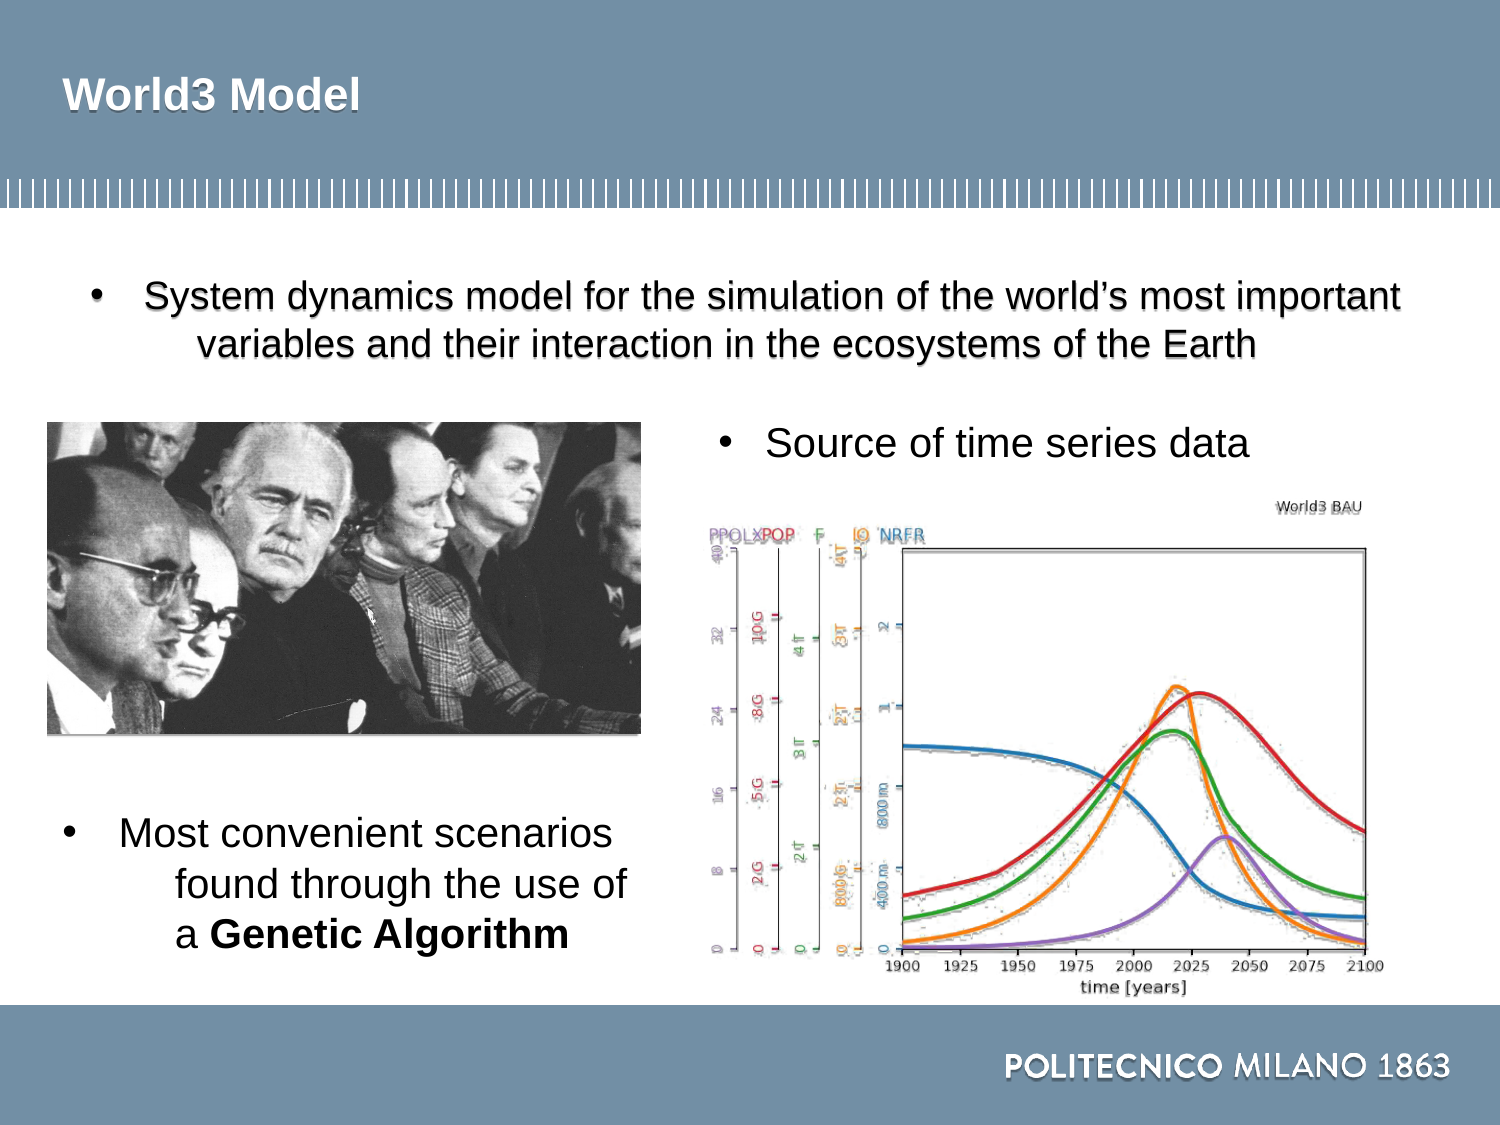

# World3 Model
System dynamics model for the simulation of the world’s most important variables and their interaction in the ecosystems of the Earth
Source of time series data
Most convenient scenarios found through the use of a Genetic Algorithm